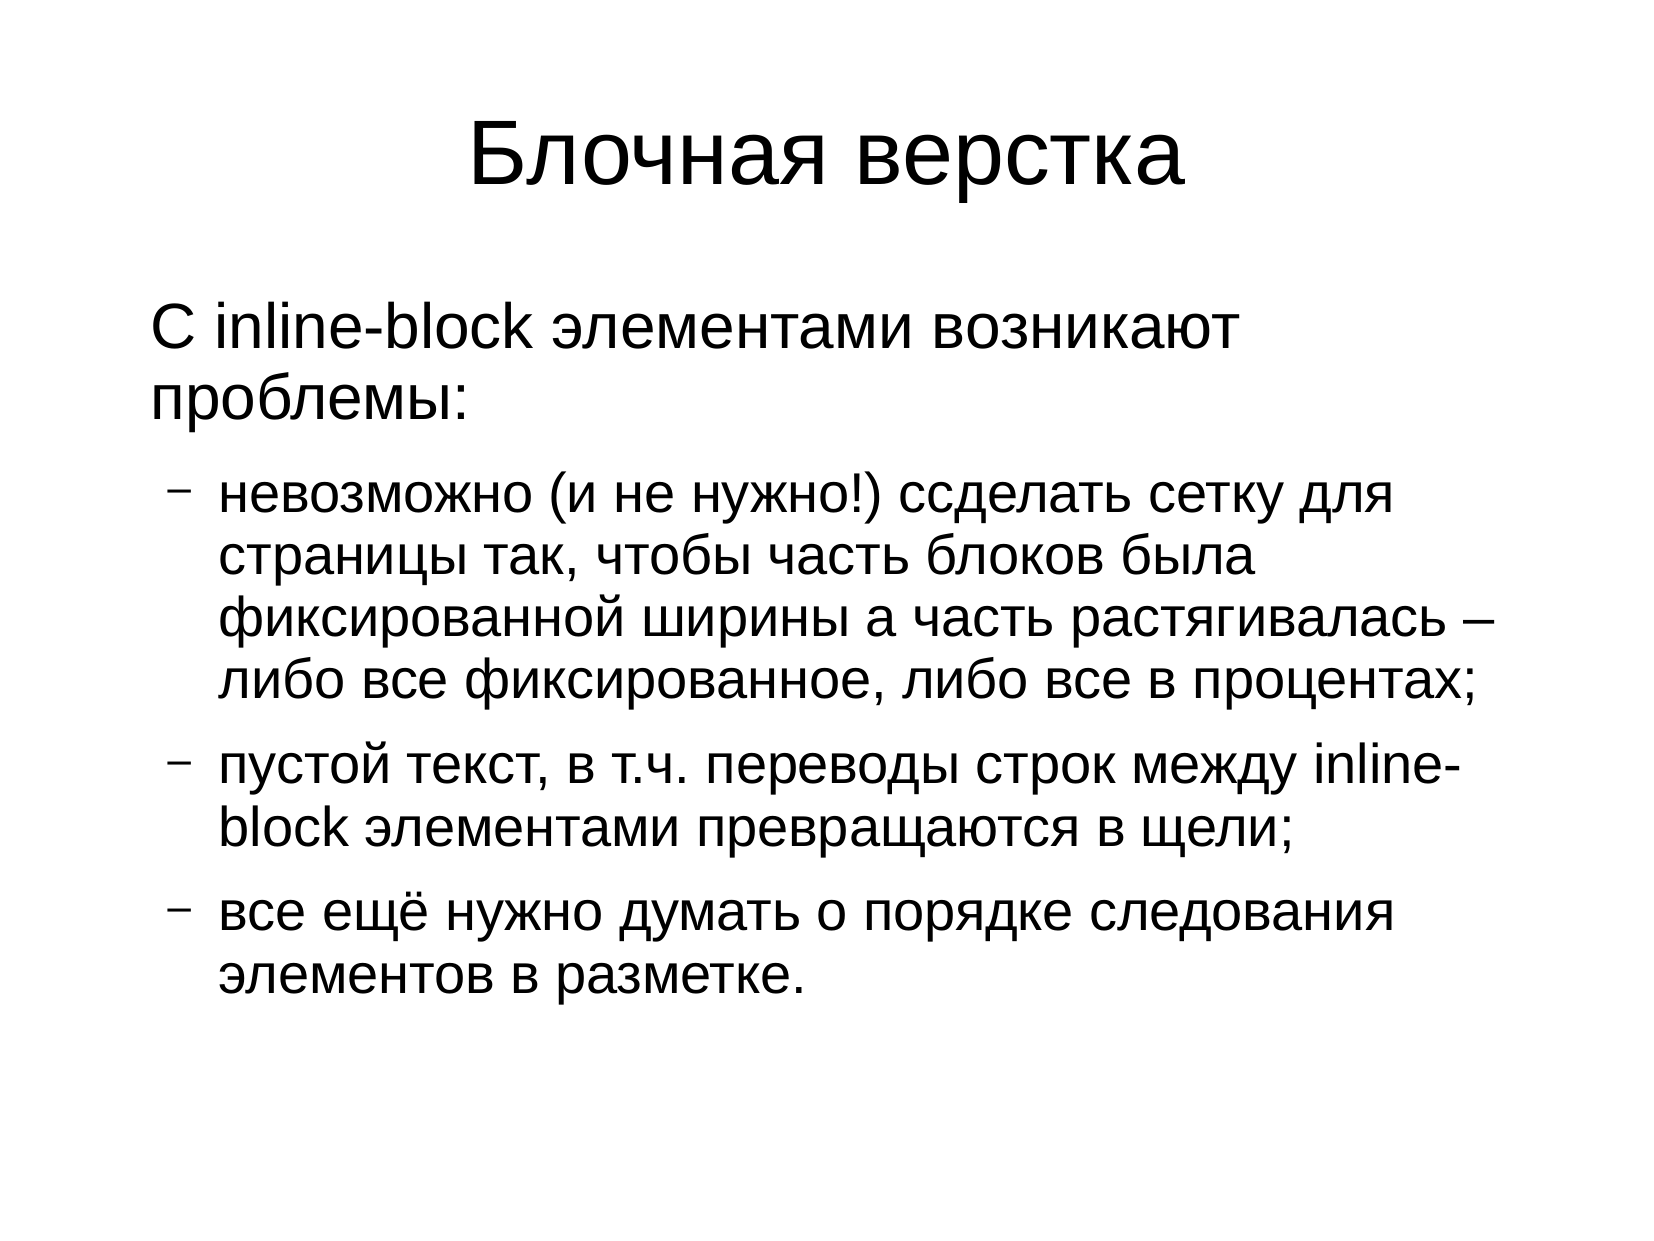

# Блочная верстка
С inline-block элементами возникают проблемы:
невозможно (и не нужно!) cсделать сетку для страницы так, чтобы часть блоков была фиксированной ширины а часть растягивалась – либо все фиксированное, либо все в процентах;
пустой текст, в т.ч. переводы строк между inline-block элементами превращаются в щели;
все ещё нужно думать о порядке следования элементов в разметке.